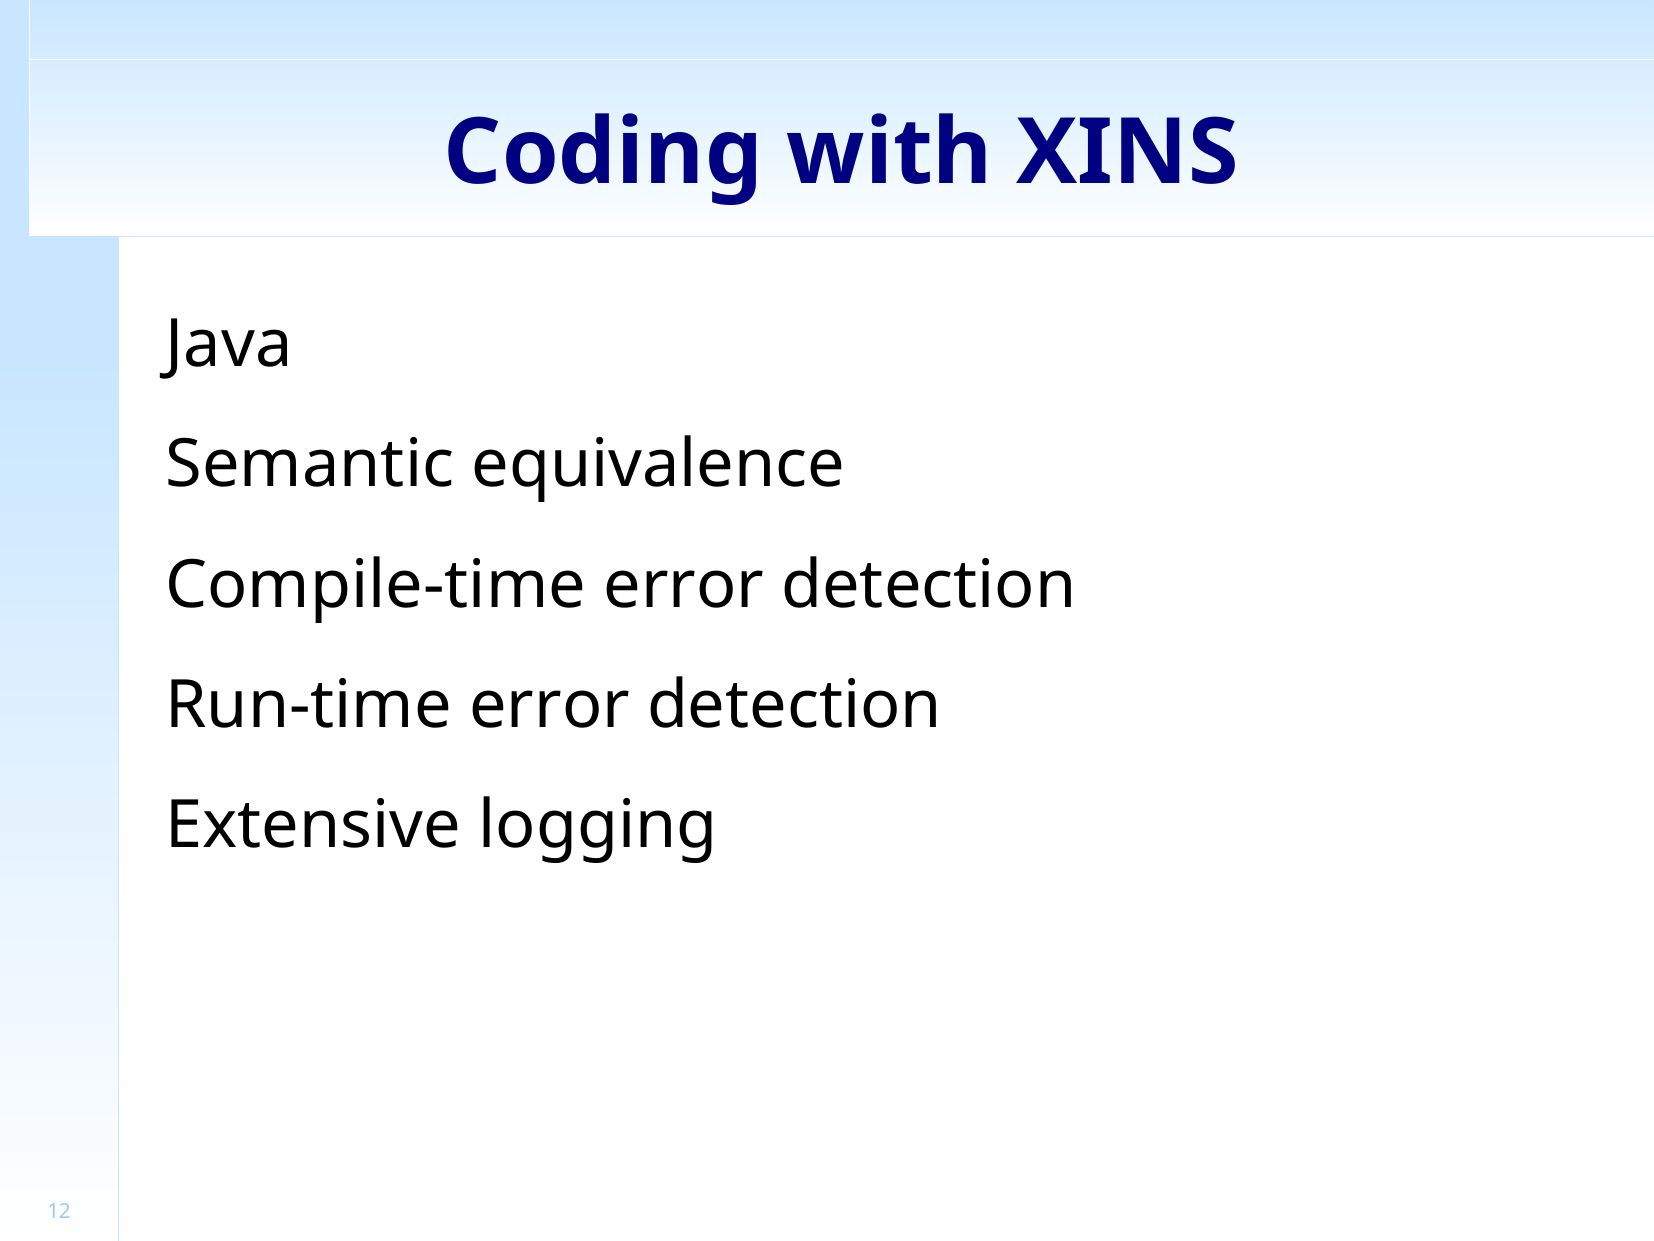

# Coding with XINS
Java
Semantic equivalence
Compile-time error detection
Run-time error detection
Extensive logging